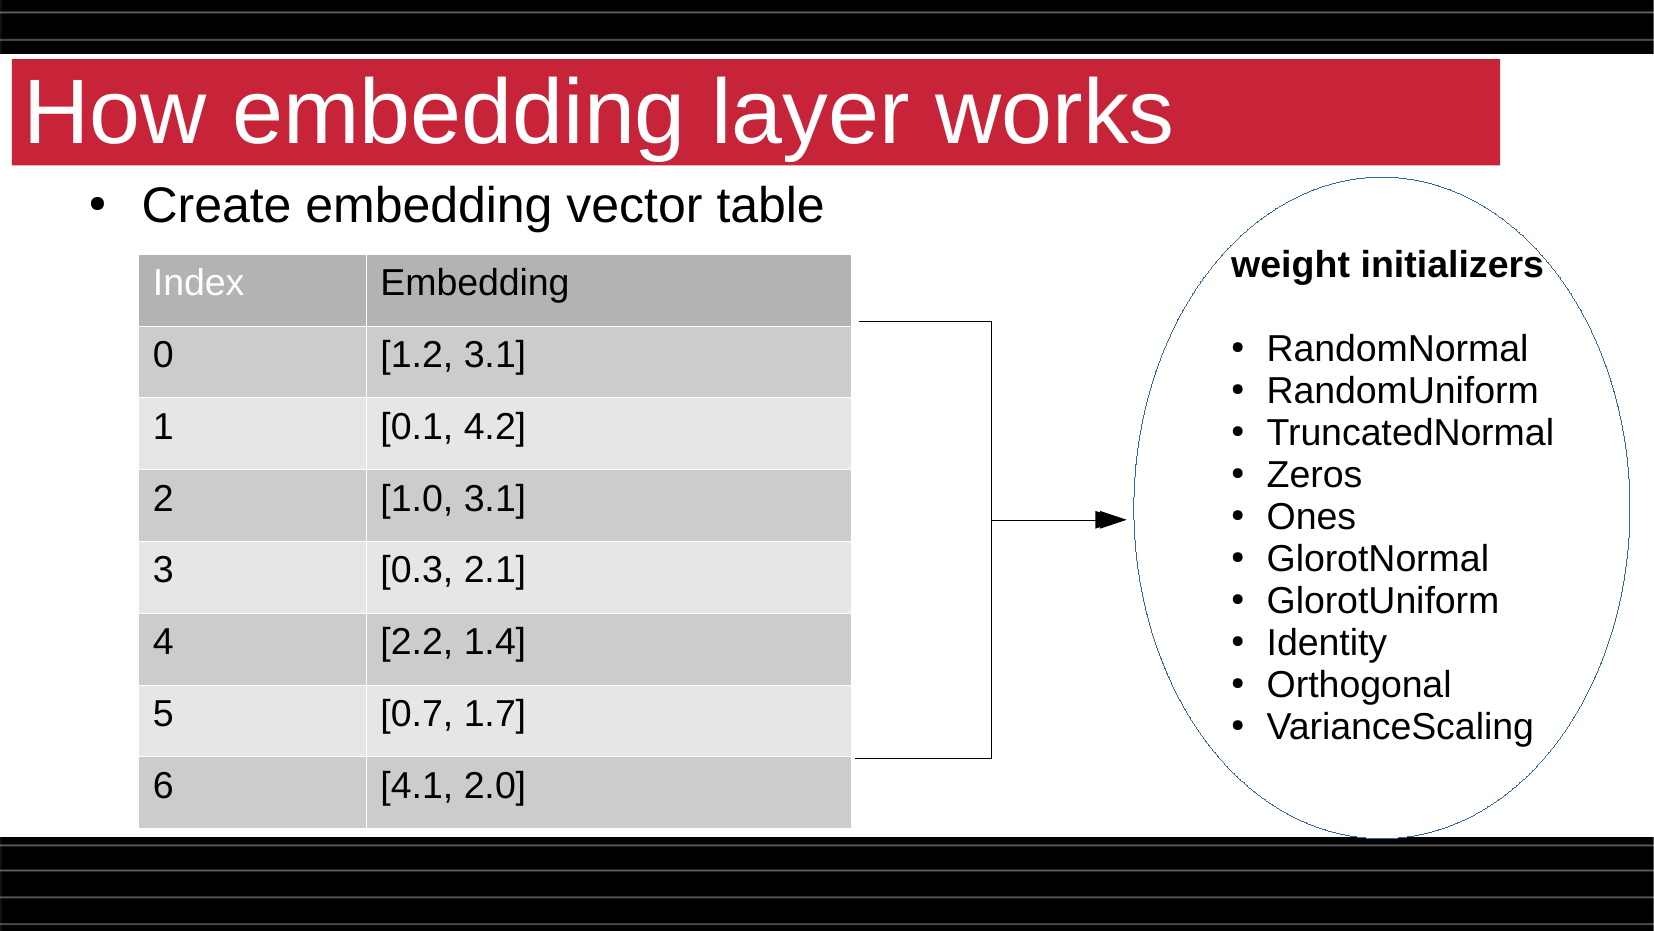

# How embedding layer works
Create embedding vector table
weight initializers
RandomNormal
RandomUniform
TruncatedNormal
Zeros
Ones
GlorotNormal
GlorotUniform
Identity
Orthogonal
VarianceScaling
| Index | Embedding |
| --- | --- |
| 0 | [1.2, 3.1] |
| 1 | [0.1, 4.2] |
| 2 | [1.0, 3.1] |
| 3 | [0.3, 2.1] |
| 4 | [2.2, 1.4] |
| 5 | [0.7, 1.7] |
| 6 | [4.1, 2.0] |